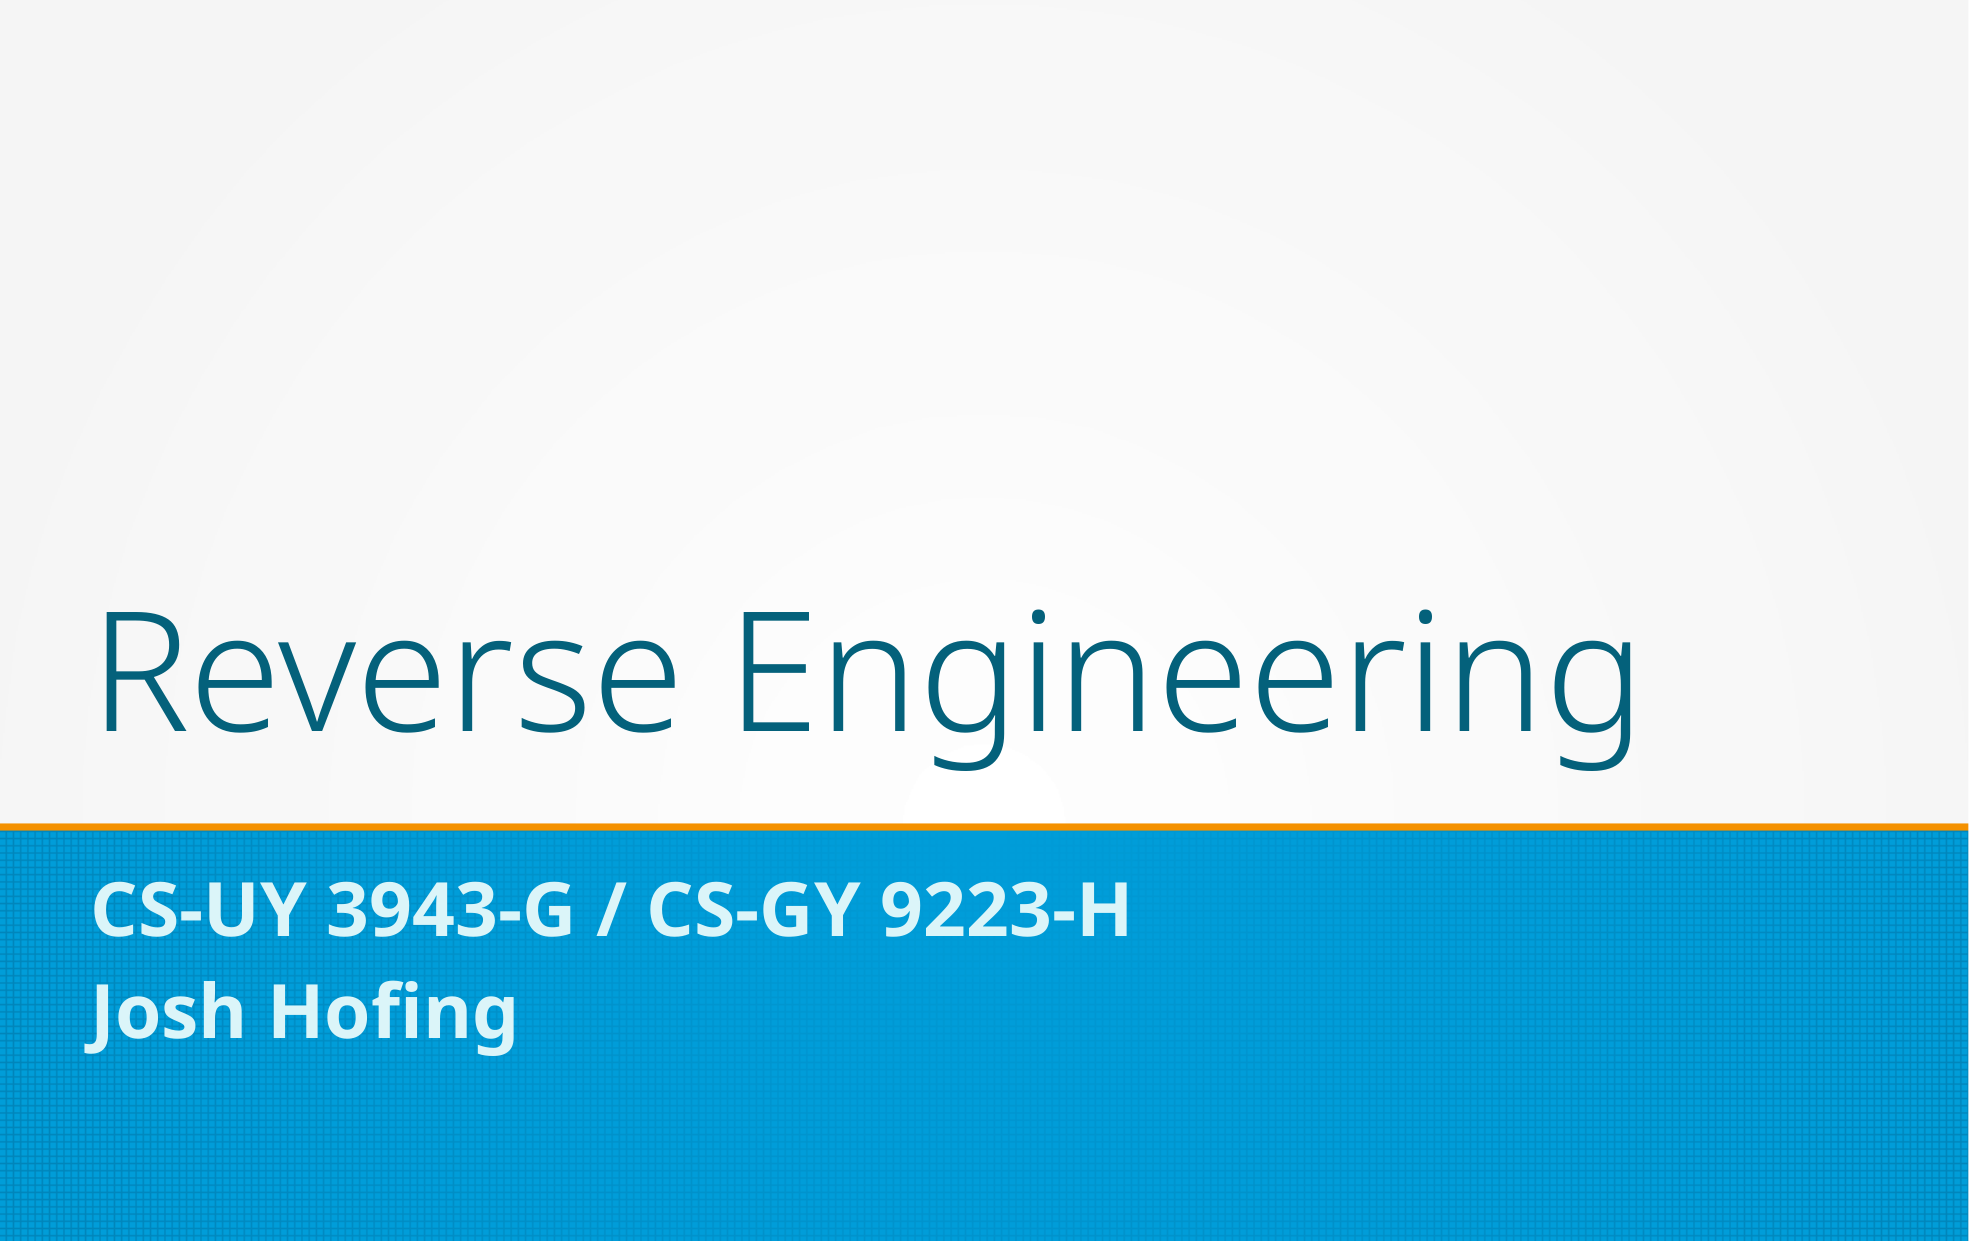

# Reverse Engineering
CS-UY 3943-G / CS-GY 9223-H
Josh Hofing